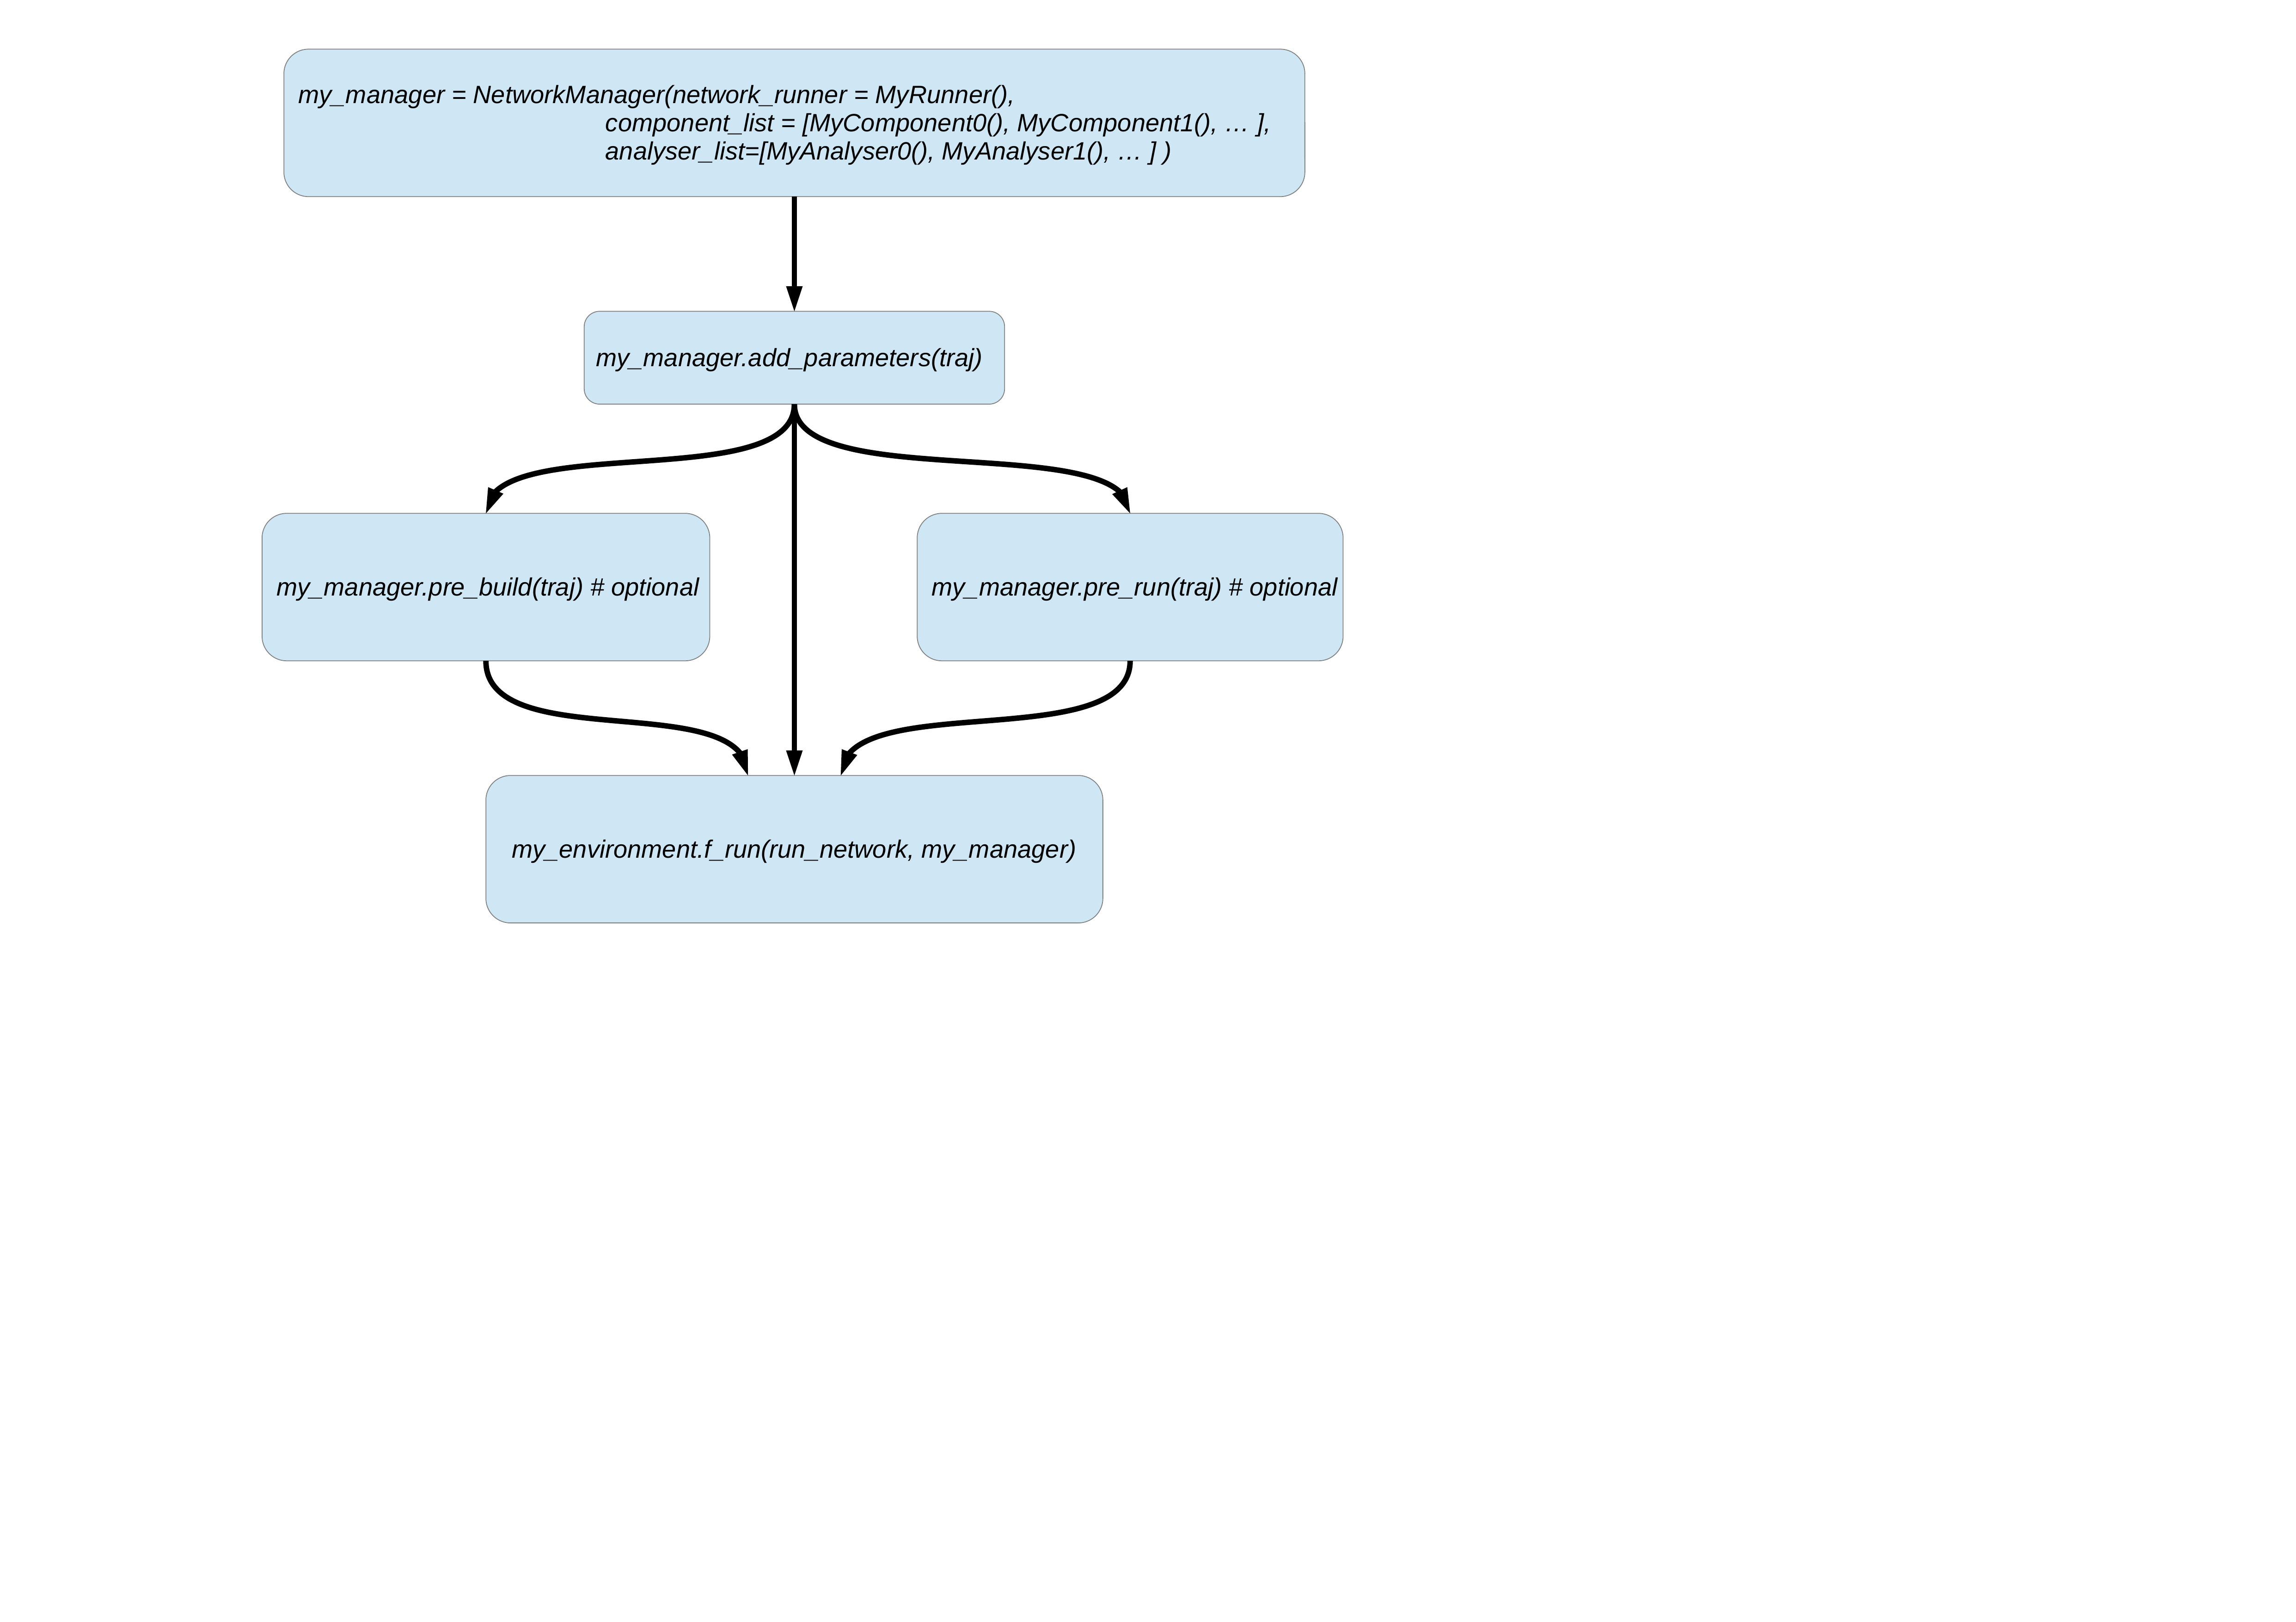

my_manager = NetworkManager(network_runner = MyRunner(),
									component_list = [MyComponent0(), MyComponent1(), … ],
									analyser_list=[MyAnalyser0(), MyAnalyser1(), … ] )
my_manager.add_parameters(traj)
my_manager.pre_build(traj) # optional
my_manager.pre_run(traj) # optional
my_environment.f_run(run_network, my_manager)